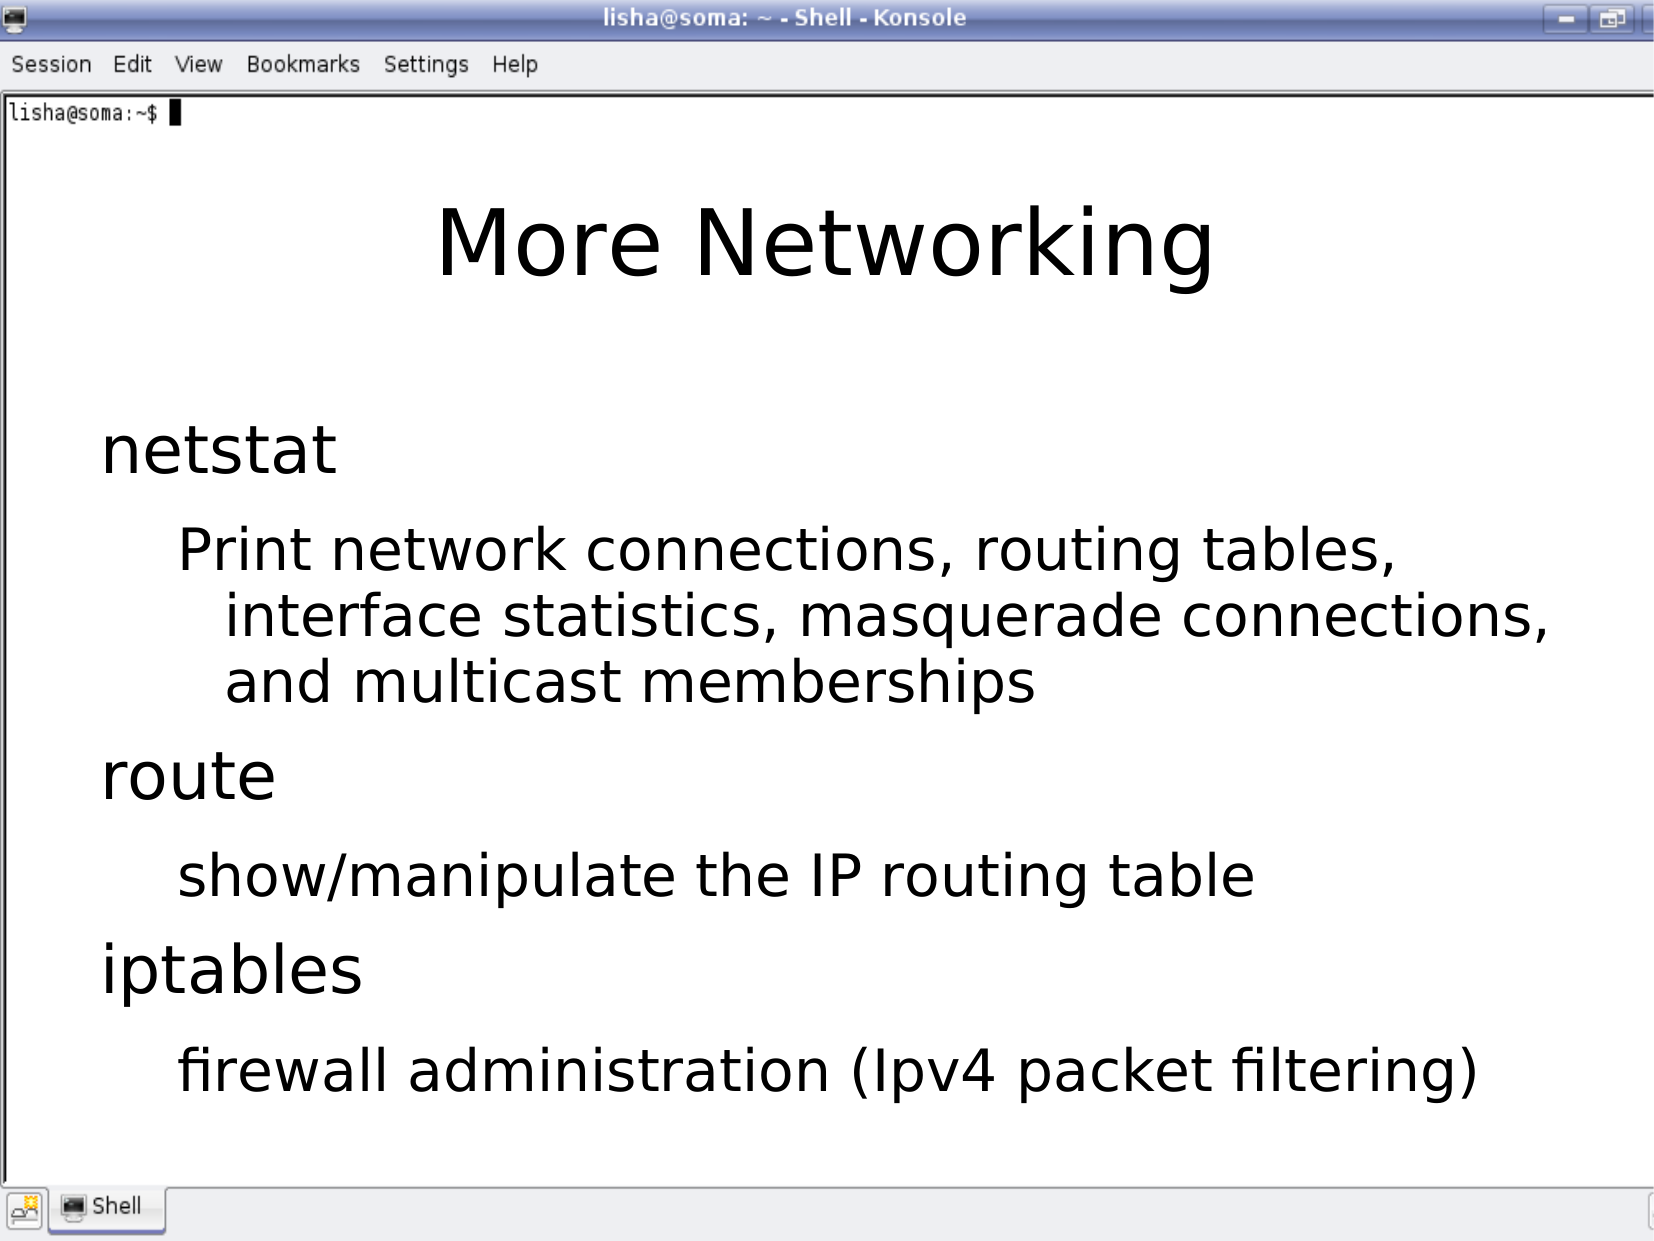

# More Networking
netstat
Print network connections, routing tables, interface statistics, masquerade connections, and multicast memberships
route
show/manipulate the IP routing table
iptables
firewall administration (Ipv4 packet filtering)‏